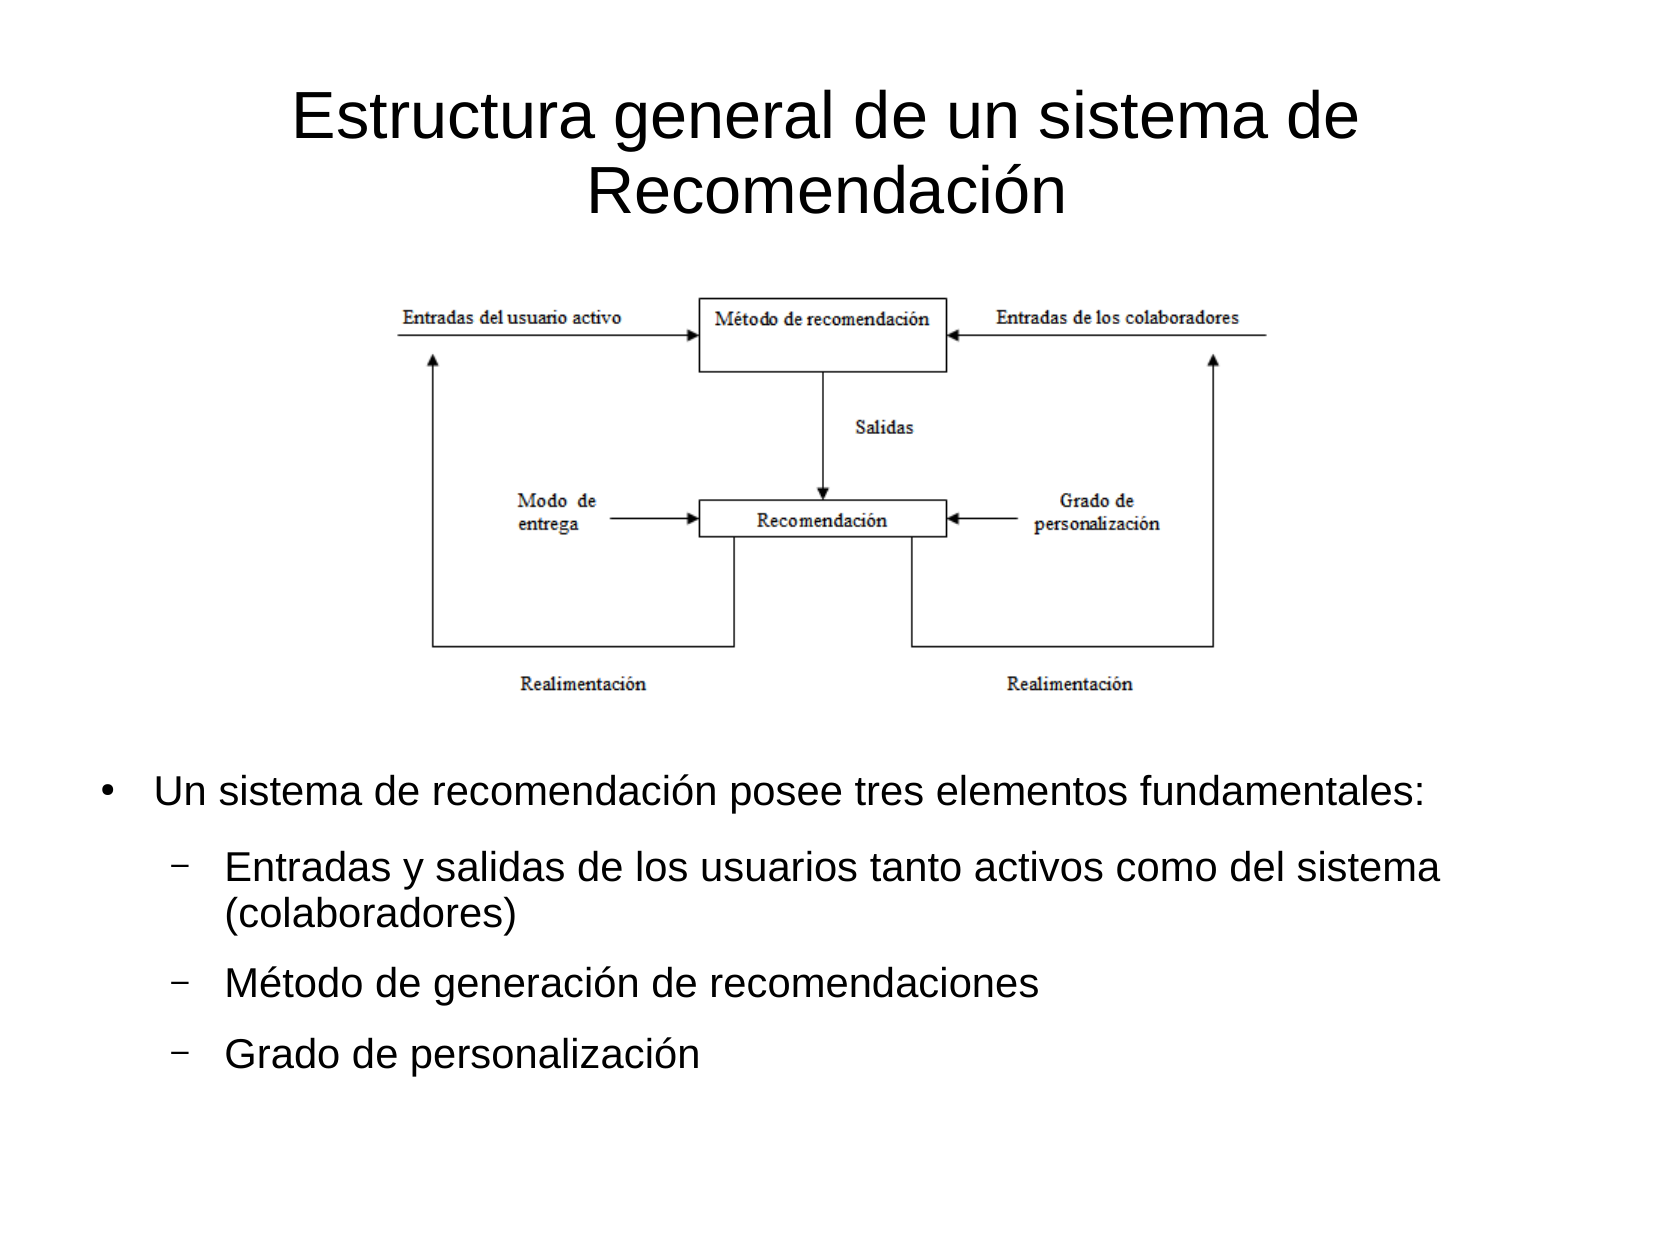

# Estructura general de un sistema de Recomendación
Un sistema de recomendación posee tres elementos fundamentales:
Entradas y salidas de los usuarios tanto activos como del sistema (colaboradores)
Método de generación de recomendaciones
Grado de personalización